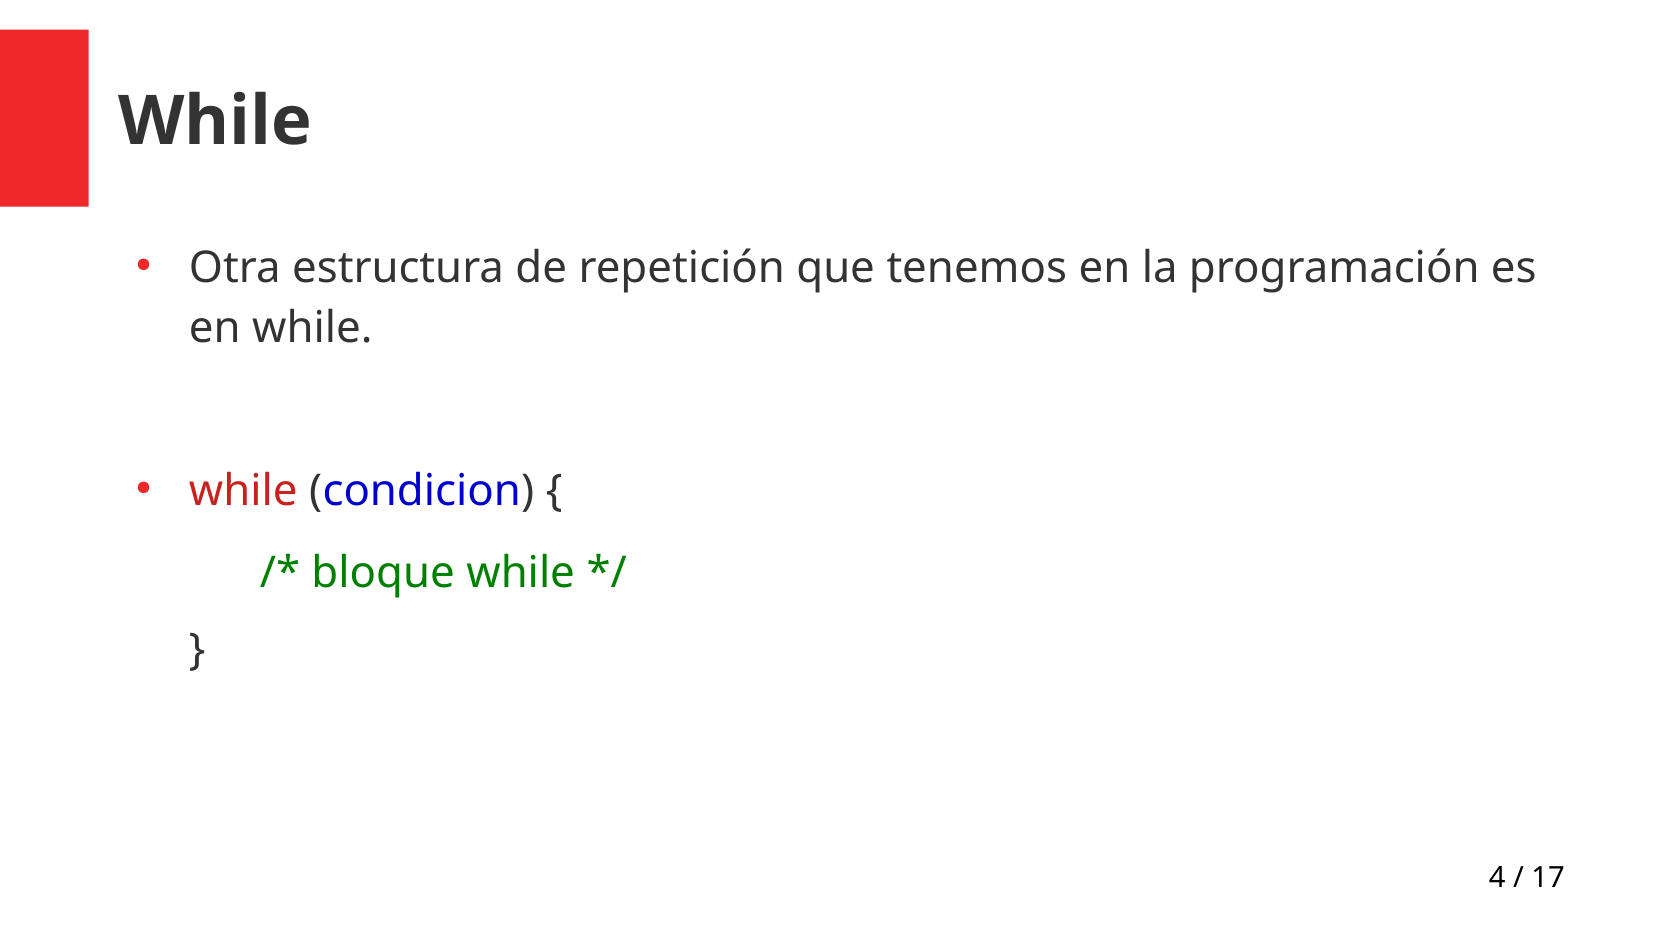

# While
Otra estructura de repetición que tenemos en la programación es en while.
while (condicion) {
/* bloque while */
}
4